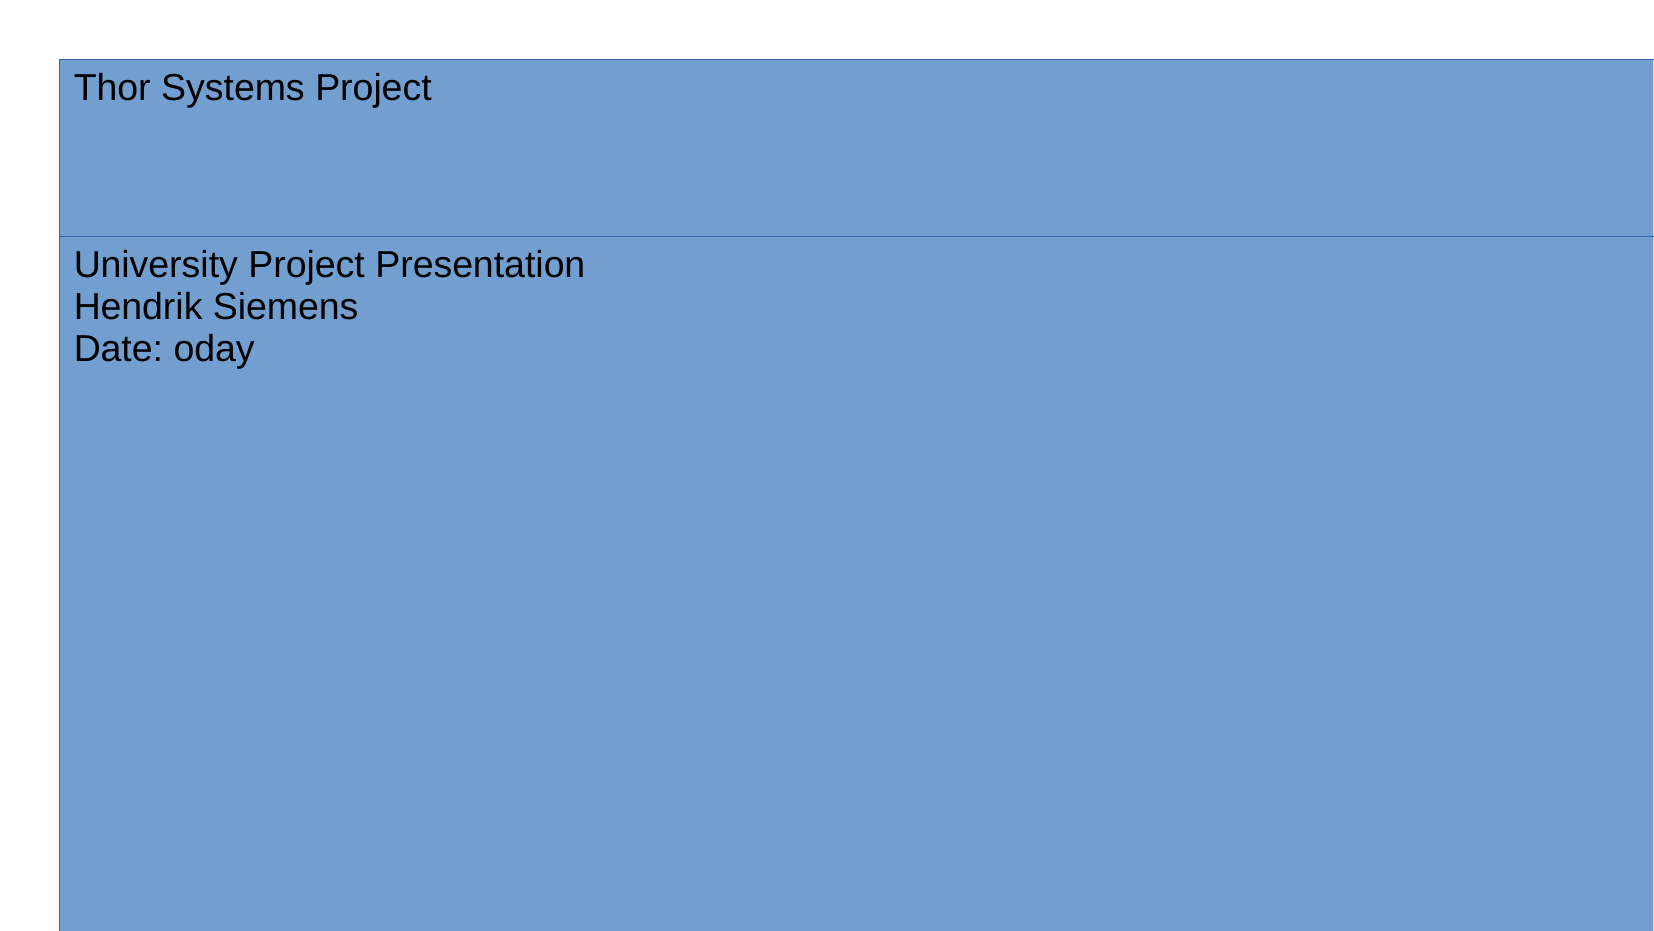

Thor Systems Project
University Project Presentation
Hendrik Siemens
Date: oday